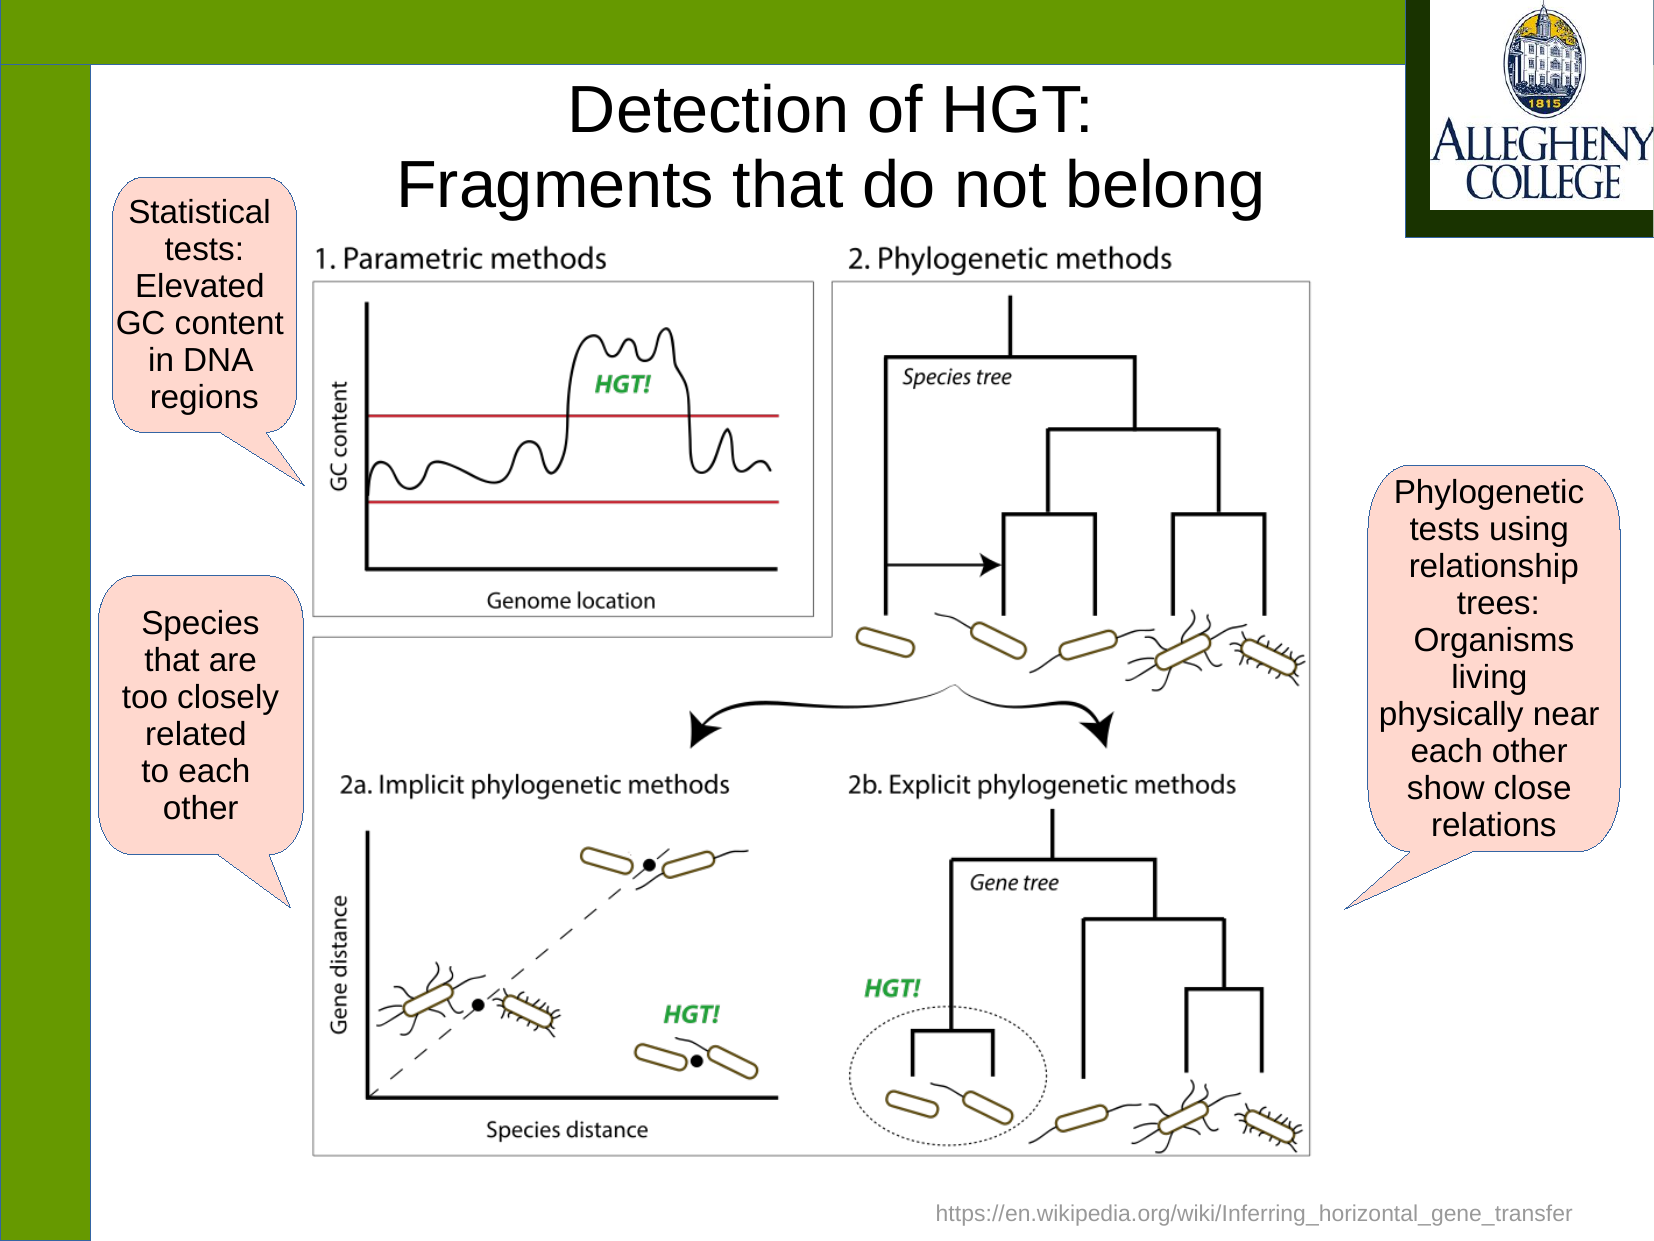

# Detection of HGT: Fragments that do not belong
Statistical
tests:
Elevated
GC content
in DNA
regions
The transmission of portions of genomic DNA between organisms
A process decoupled from vertical inheritance (no mating).
Various fragments of the genome are the result of different evolutionary histories and come from un-related organisms.
This can therefore complicate the investigations of evolutionary relatedness of lineages and species
Phylogenetic
tests using
relationship
 trees:
Organisms
living
physically near
each other
show close
relations
Species
that are
too closely
related
to each
other
https://en.wikipedia.org/wiki/Inferring_horizontal_gene_transfer